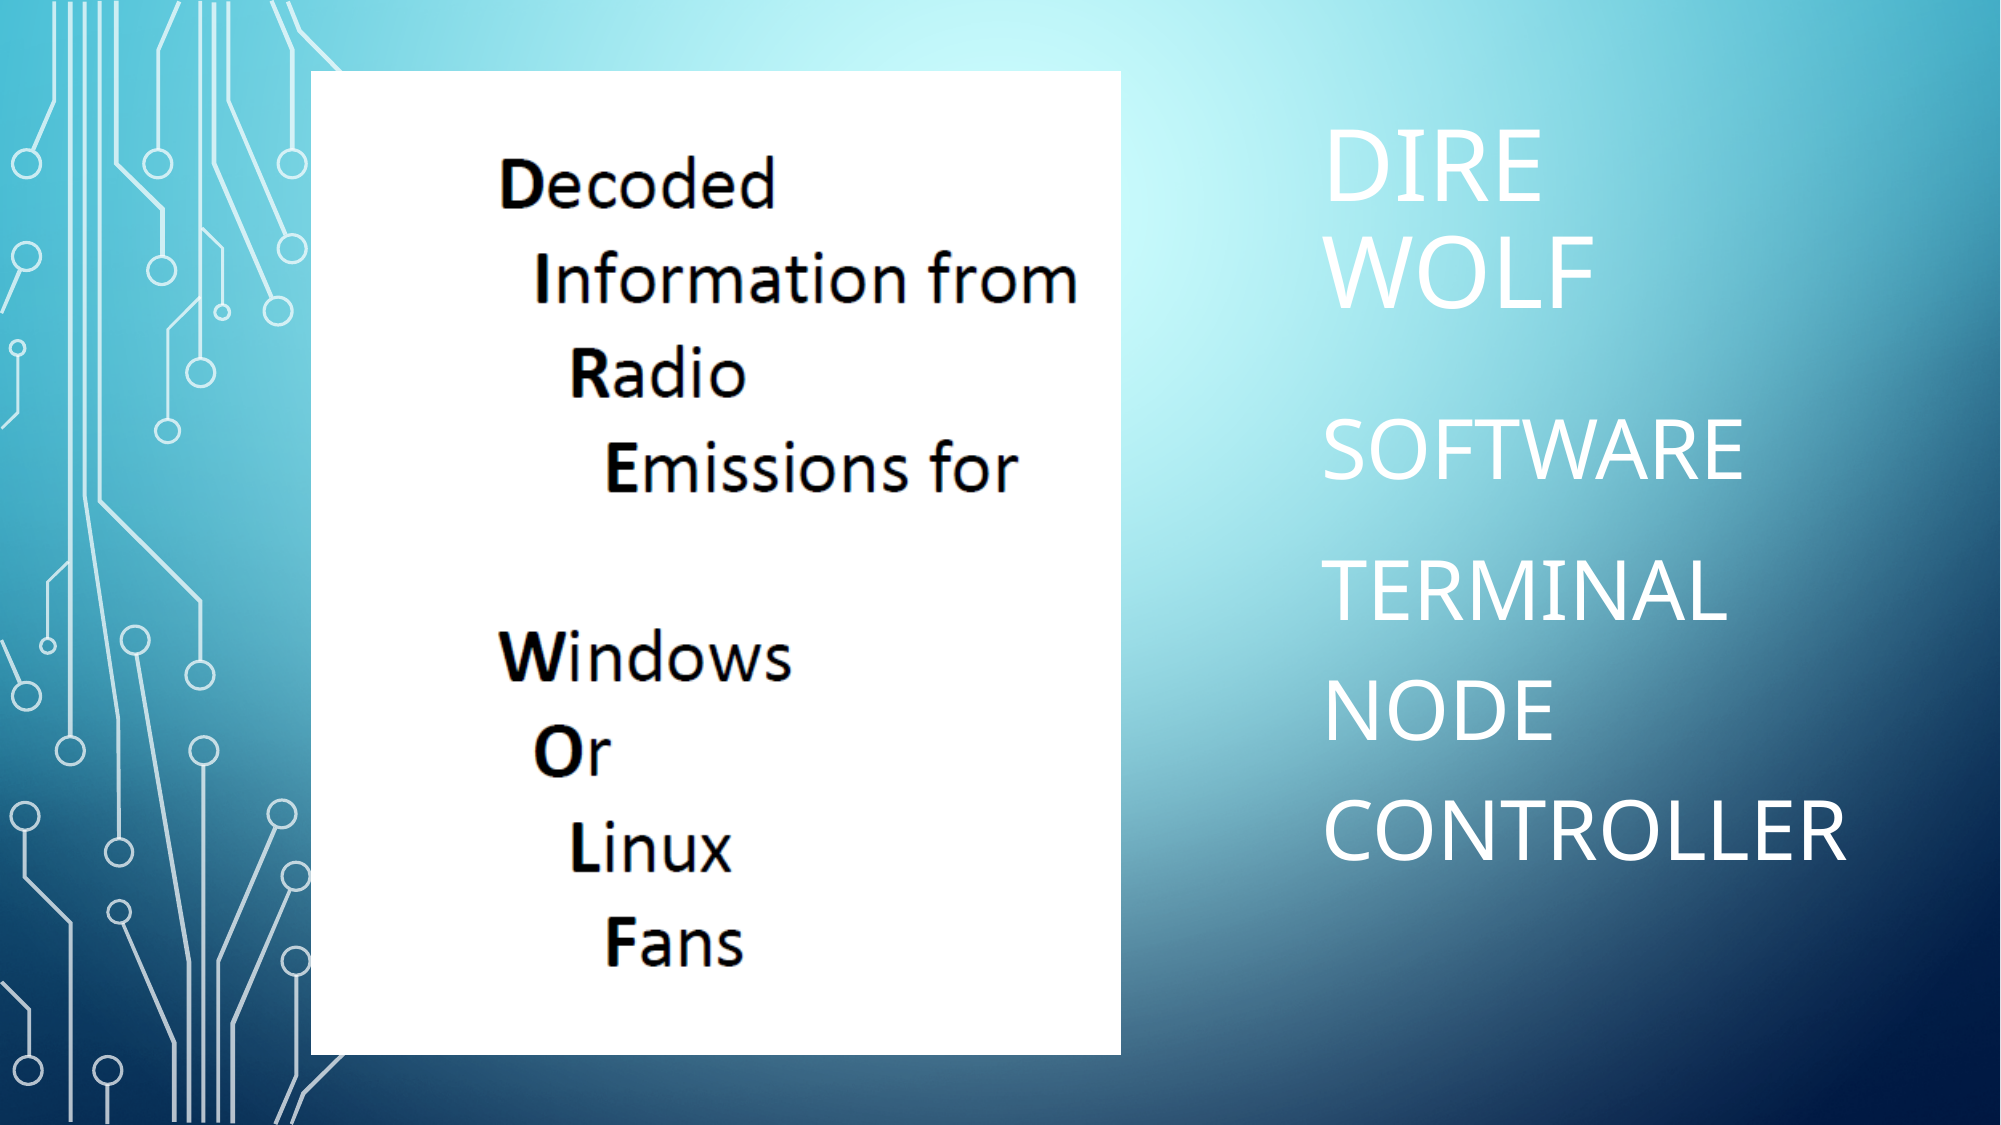

# Dire Wolf
SOFTWARE
TERMINAL NODE CONTROLLER